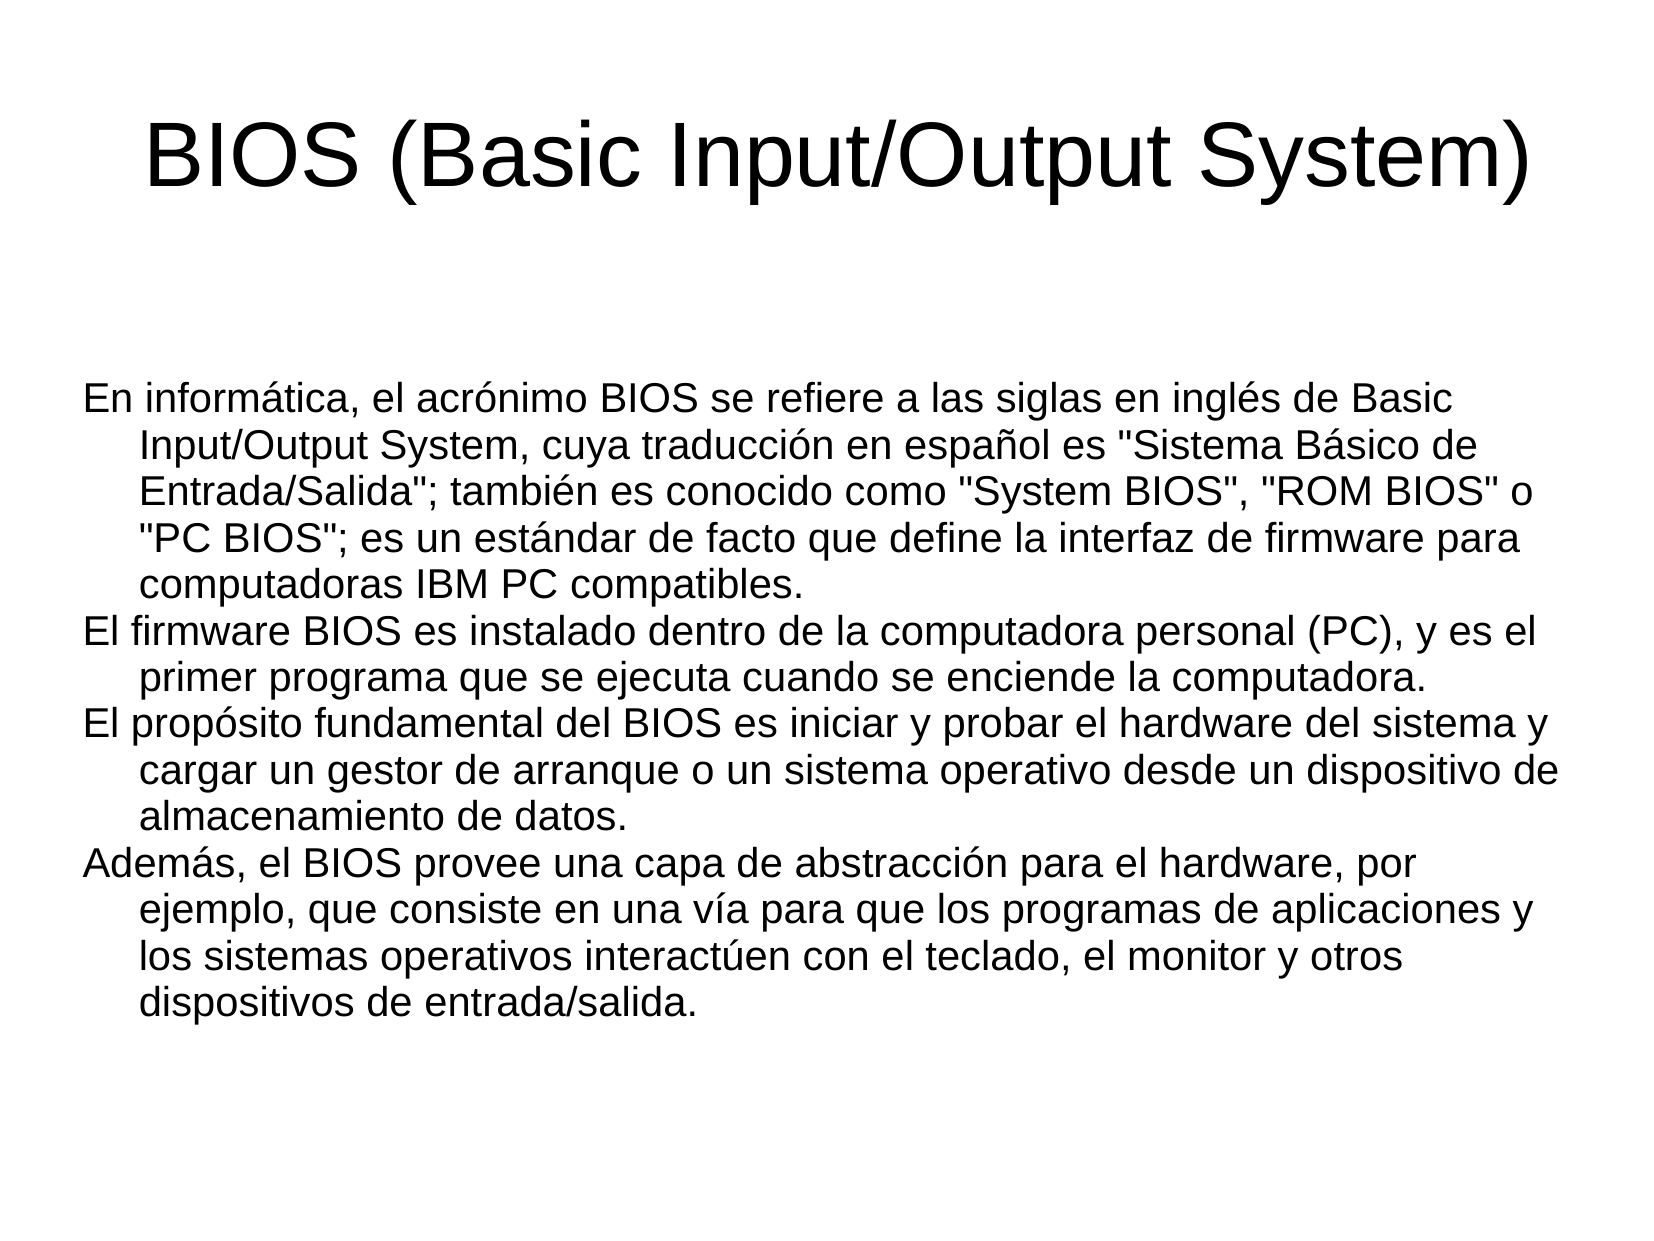

# BIOS (Basic Input/Output System)
En informática, el acrónimo BIOS se refiere a las siglas en inglés de Basic Input/Output System, cuya traducción en español es "Sistema Básico de Entrada/Salida"; también es conocido como "System BIOS", "ROM BIOS" o "PC BIOS"; es un estándar de facto que define la interfaz de firmware para computadoras IBM PC compatibles.
El firmware BIOS es instalado dentro de la computadora personal (PC), y es el primer programa que se ejecuta cuando se enciende la computadora.
El propósito fundamental del BIOS es iniciar y probar el hardware del sistema y cargar un gestor de arranque o un sistema operativo desde un dispositivo de almacenamiento de datos.
Además, el BIOS provee una capa de abstracción para el hardware, por ejemplo, que consiste en una vía para que los programas de aplicaciones y los sistemas operativos interactúen con el teclado, el monitor y otros dispositivos de entrada/salida.